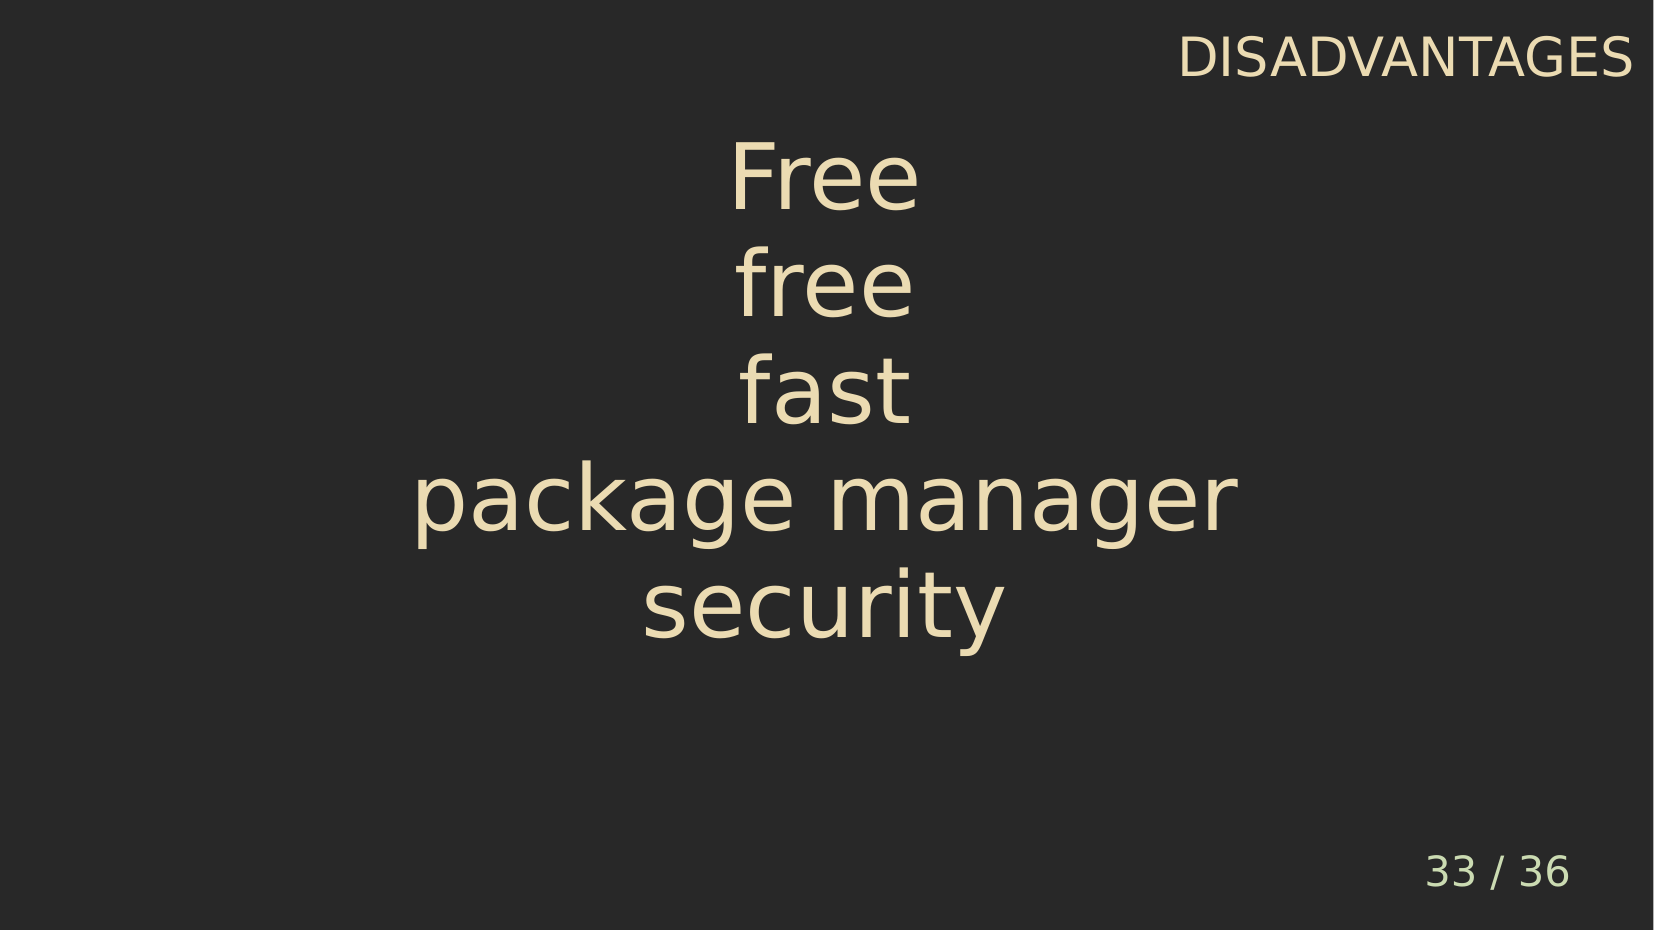

DISADVANTAGES
Free
free
fast
package manager
security
33